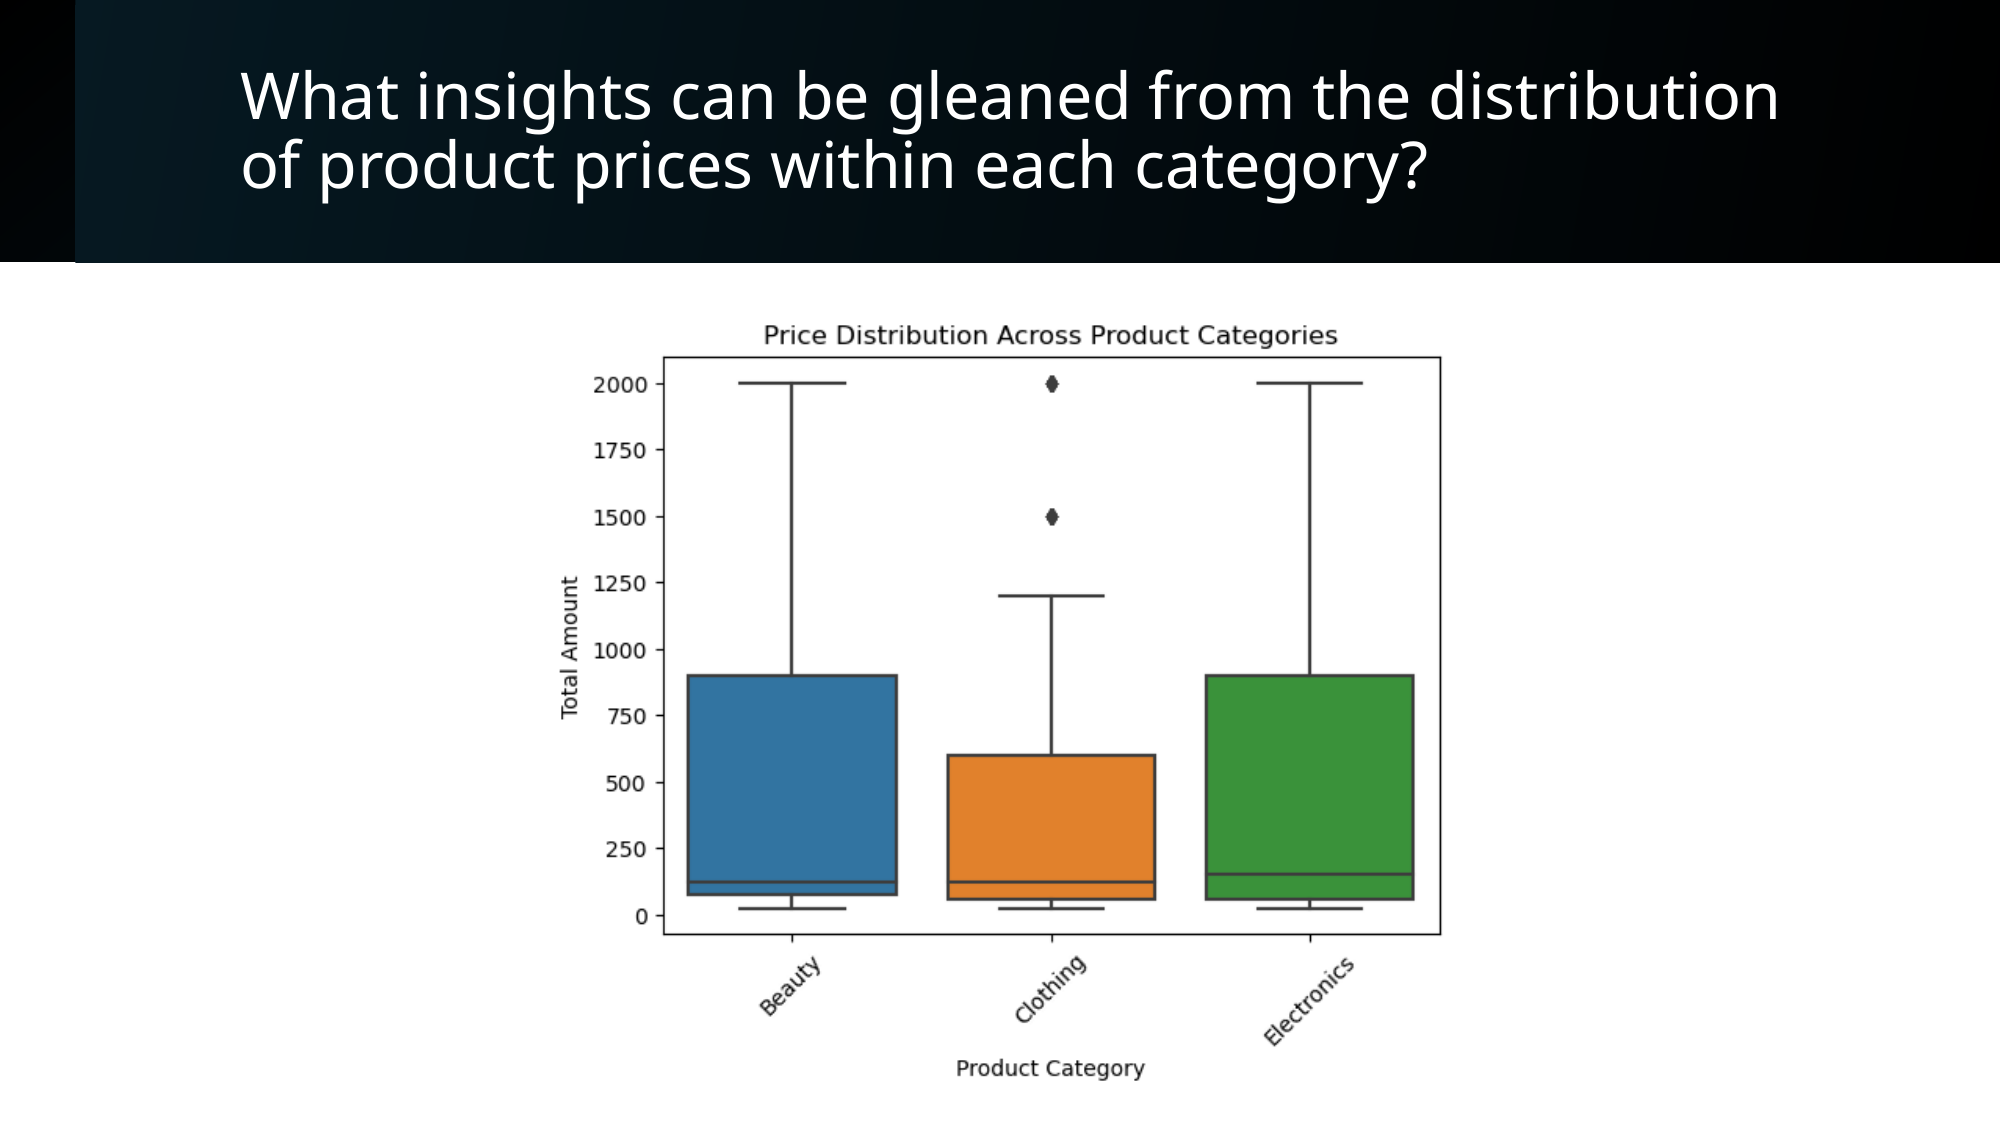

# What insights can be gleaned from the distribution of product prices within each category?